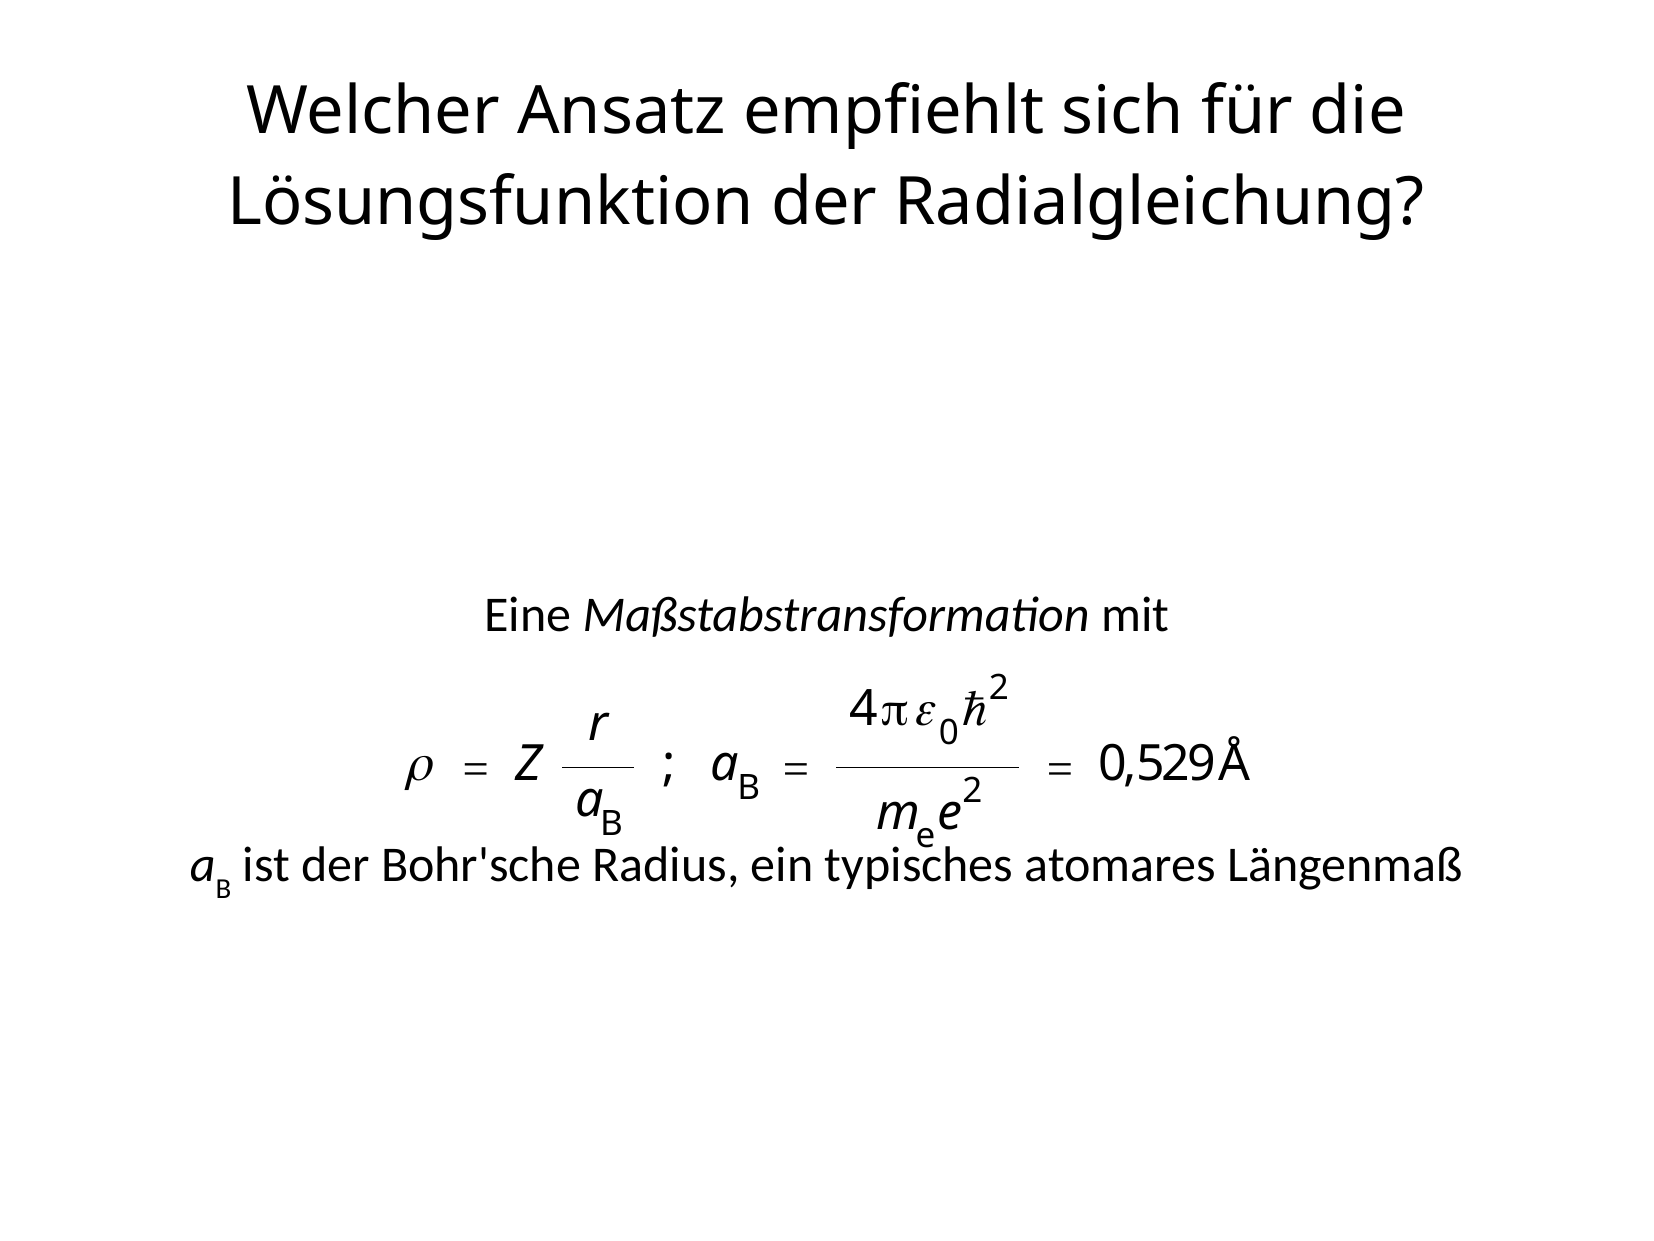

# Welcher Ansatz empfiehlt sich für die Lösungsfunktion der Radialgleichung?
Eine Maßstabstransformation mit
aB ist der Bohr'sche Radius, ein typisches atomares Längenmaß